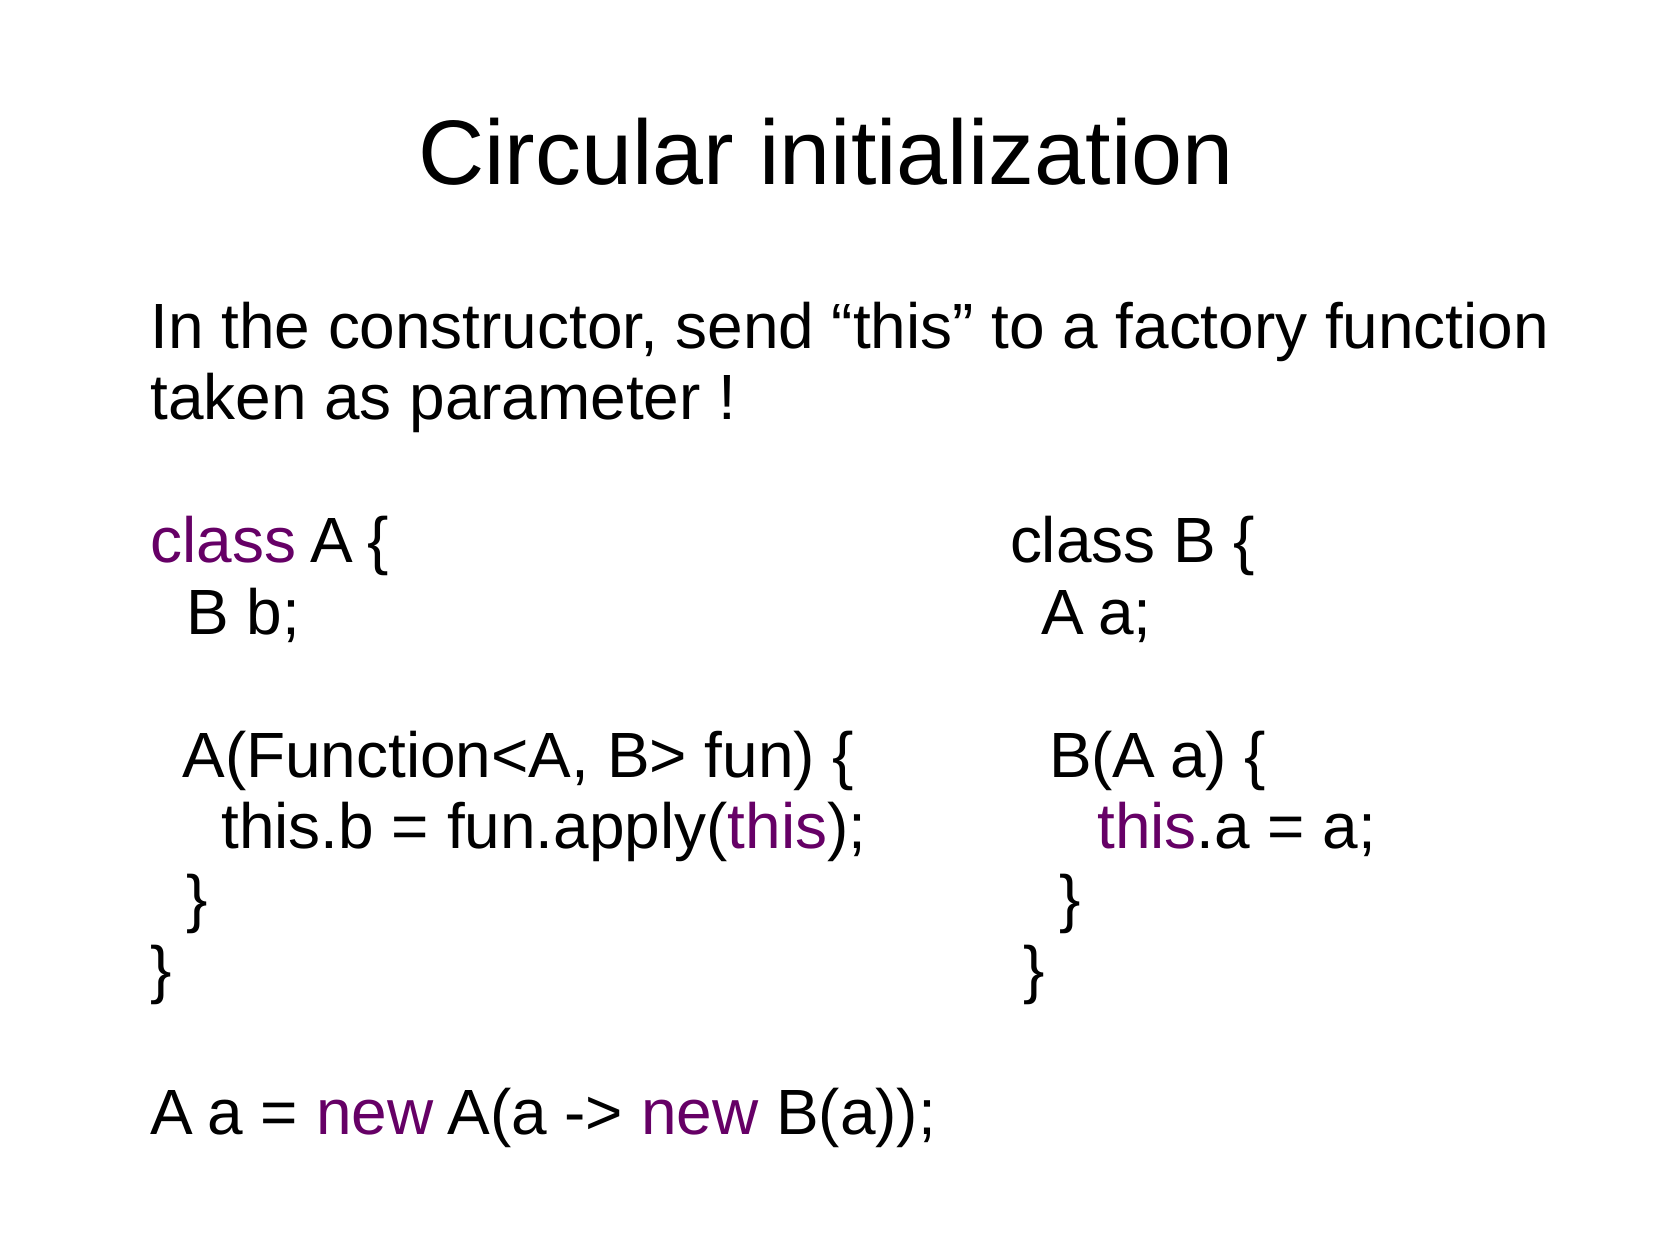

# Circular initialization
In the constructor, send “this” to a factory function taken as parameter !
class A { class B {
 B b; A a;
 A(Function<A, B> fun) { B(A a) {
 this.b = fun.apply(this); this.a = a;
 } }
} }
A a = new A(a -> new B(a));